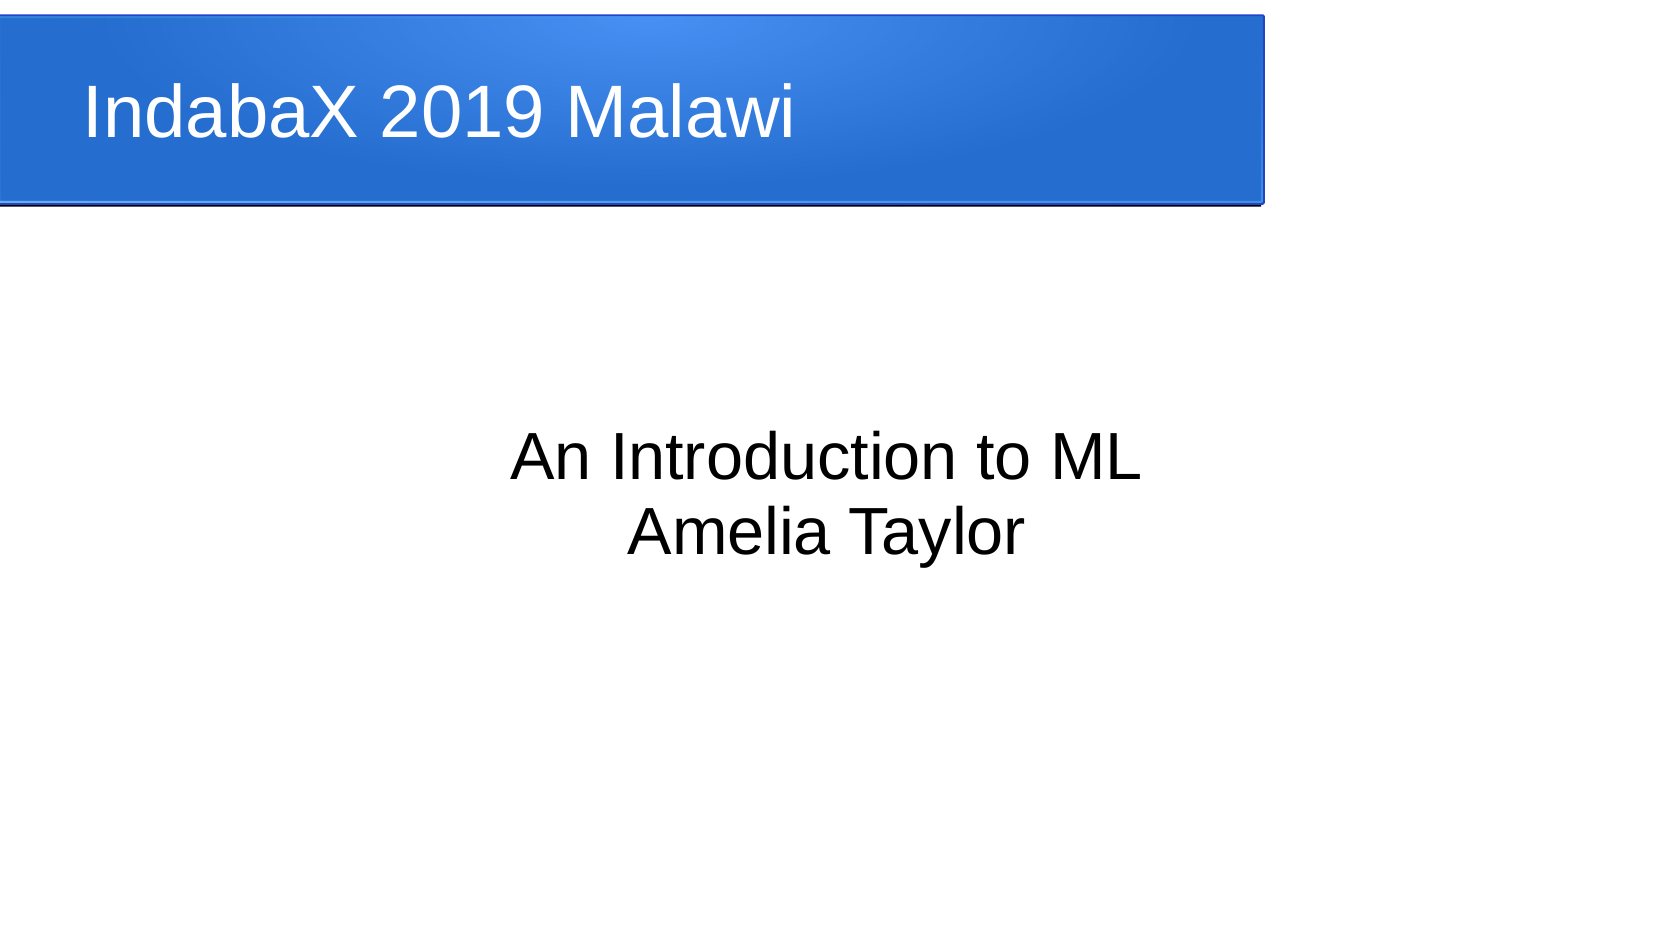

# IndabaX 2019 Malawi
An Introduction to ML
Amelia Taylor